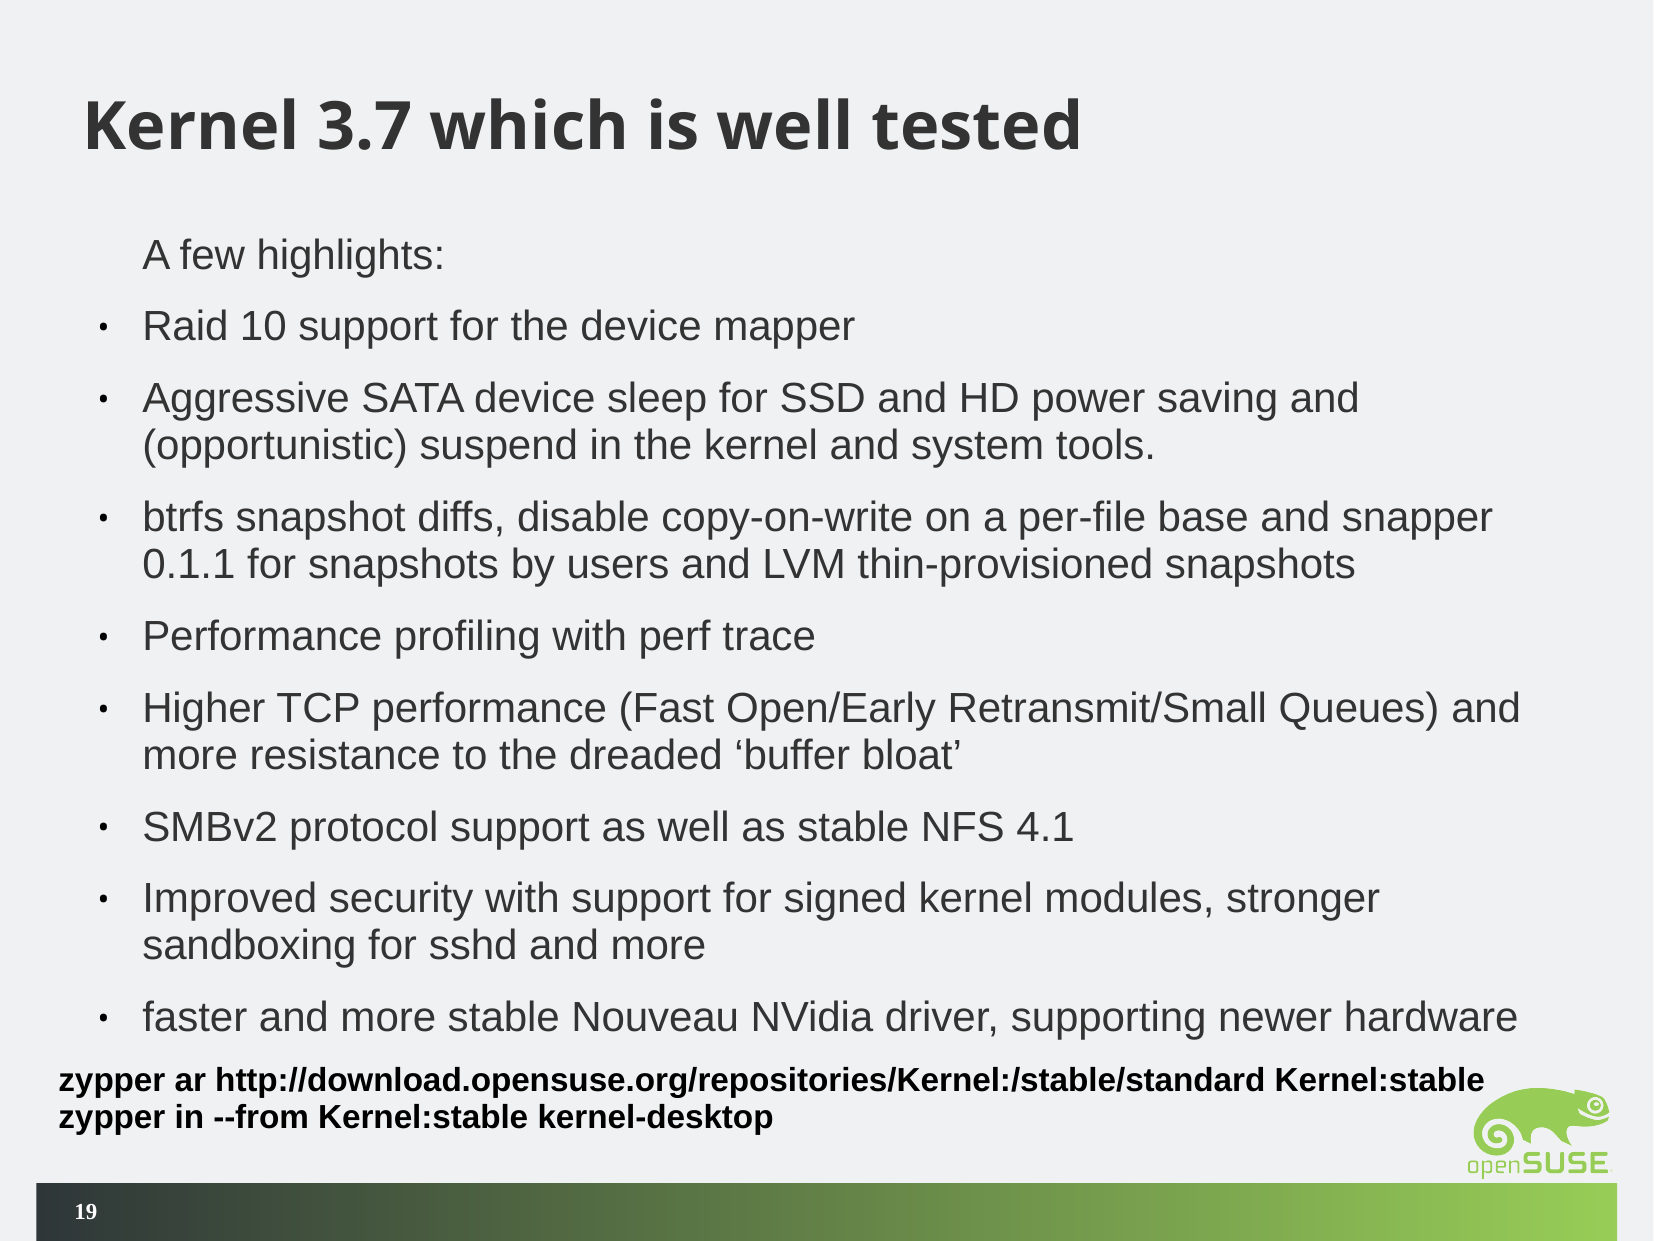

# Kernel 3.7 which is well tested
A few highlights:
Raid 10 support for the device mapper
Aggressive SATA device sleep for SSD and HD power saving and (opportunistic) suspend in the kernel and system tools.
btrfs snapshot diffs, disable copy-on-write on a per-file base and snapper 0.1.1 for snapshots by users and LVM thin-provisioned snapshots
Performance profiling with perf trace
Higher TCP performance (Fast Open/Early Retransmit/Small Queues) and more resistance to the dreaded ‘buffer bloat’
SMBv2 protocol support as well as stable NFS 4.1
Improved security with support for signed kernel modules, stronger sandboxing for sshd and more
faster and more stable Nouveau NVidia driver, supporting newer hardware
zypper ar http://download.opensuse.org/repositories/Kernel:/stable/standard Kernel:stable
zypper in --from Kernel:stable kernel-desktop
19